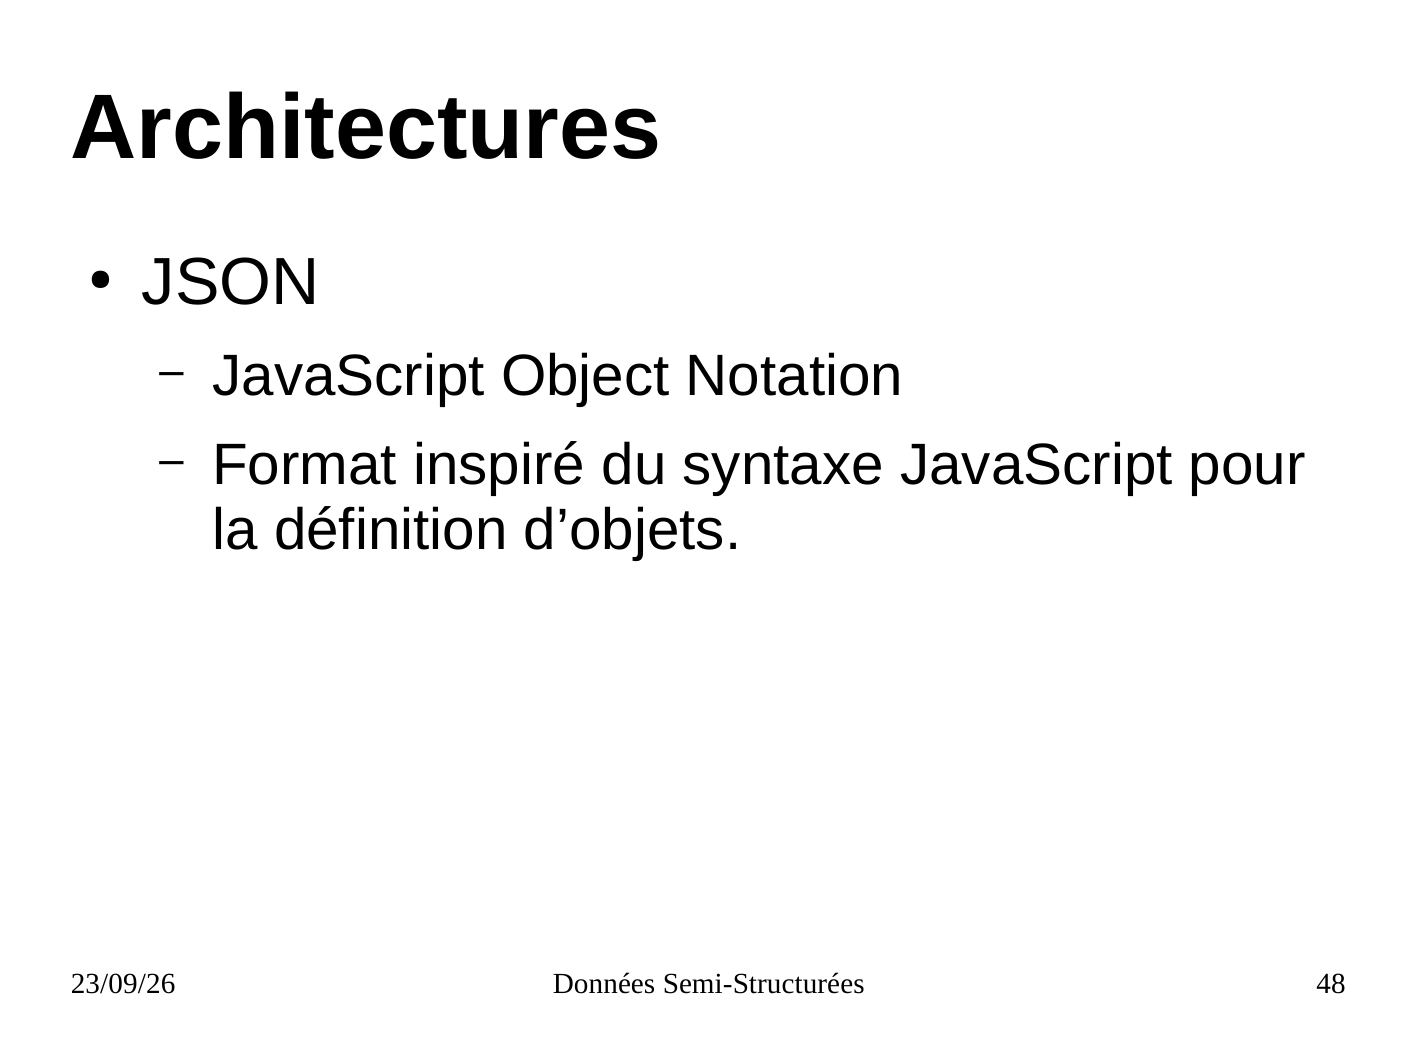

# Architectures
JSON
JavaScript Object Notation
Format inspiré du syntaxe JavaScript pour la définition d’objets.
Données Semi-Structurées
48